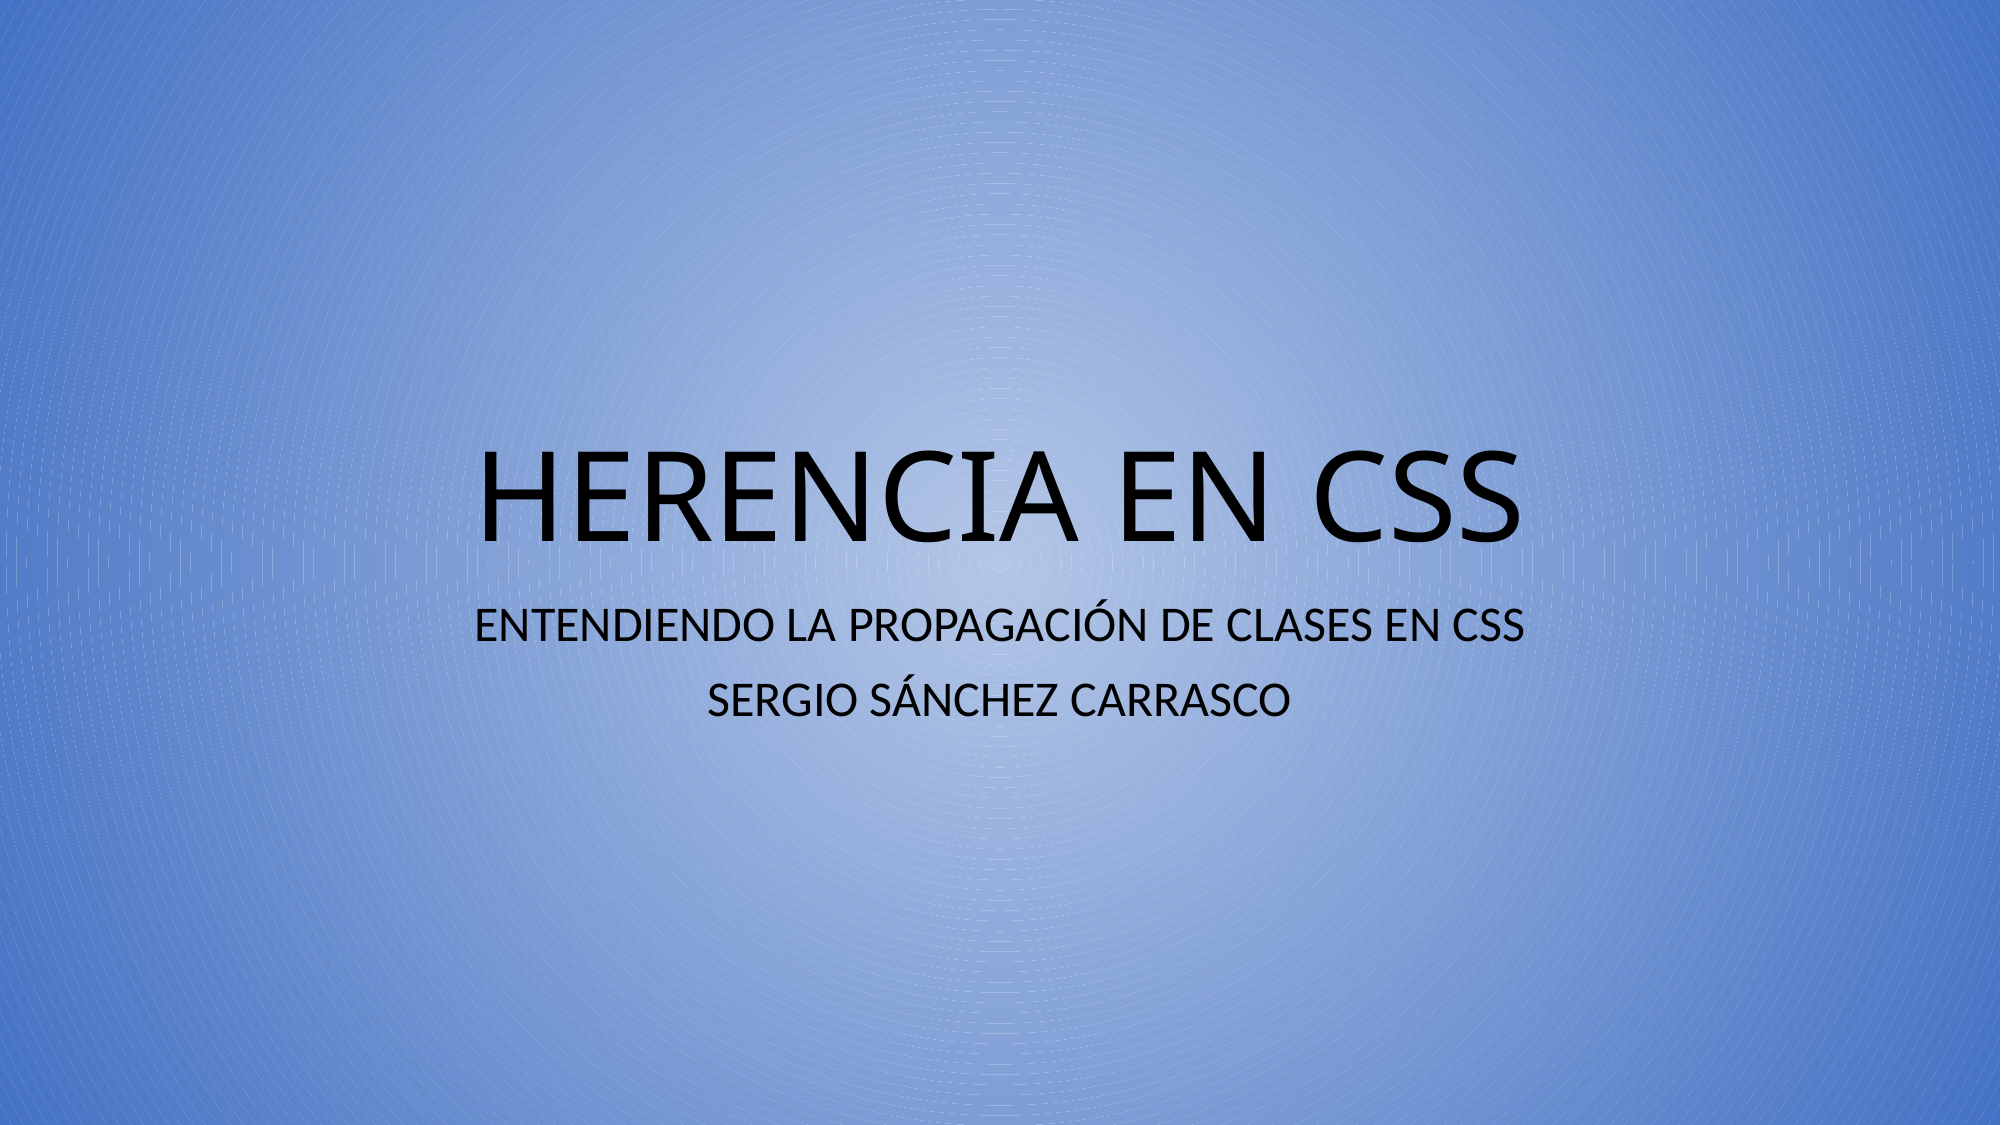

# HERENCIA EN CSS
ENTENDIENDO LA PROPAGACIÓN DE CLASES EN CSS
SERGIO SÁNCHEZ CARRASCO